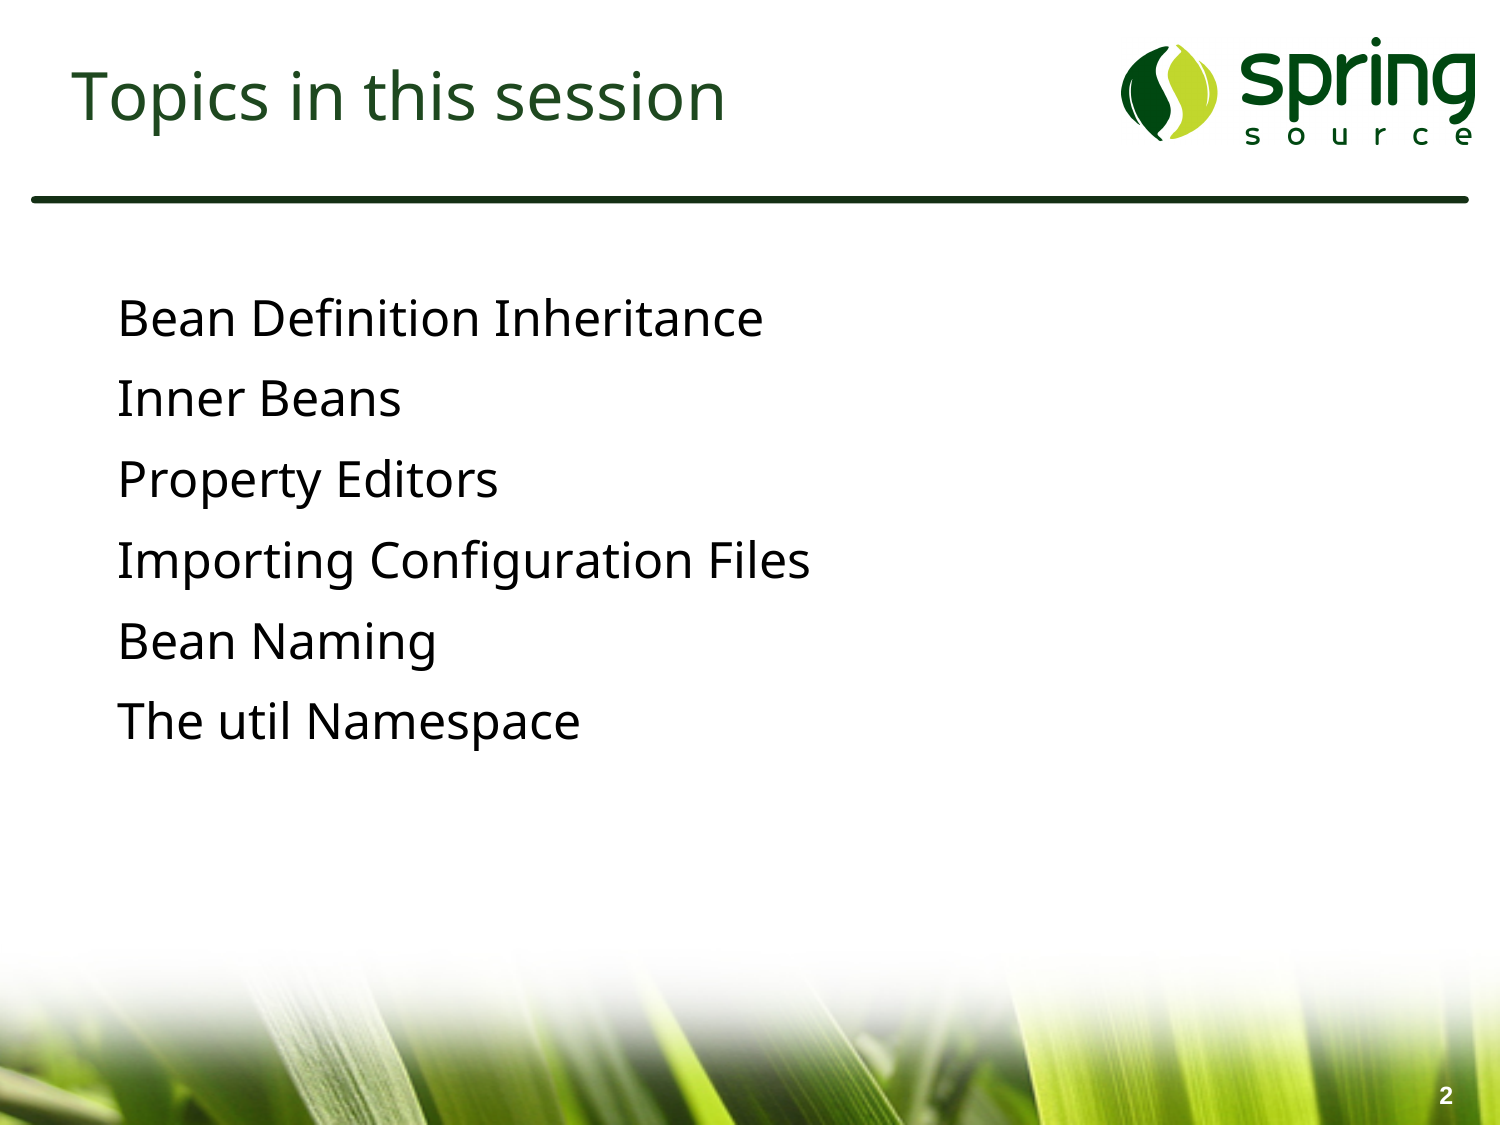

# Topics in this session
Bean Definition Inheritance
Inner Beans
Property Editors
Importing Configuration Files
Bean Naming
The util Namespace